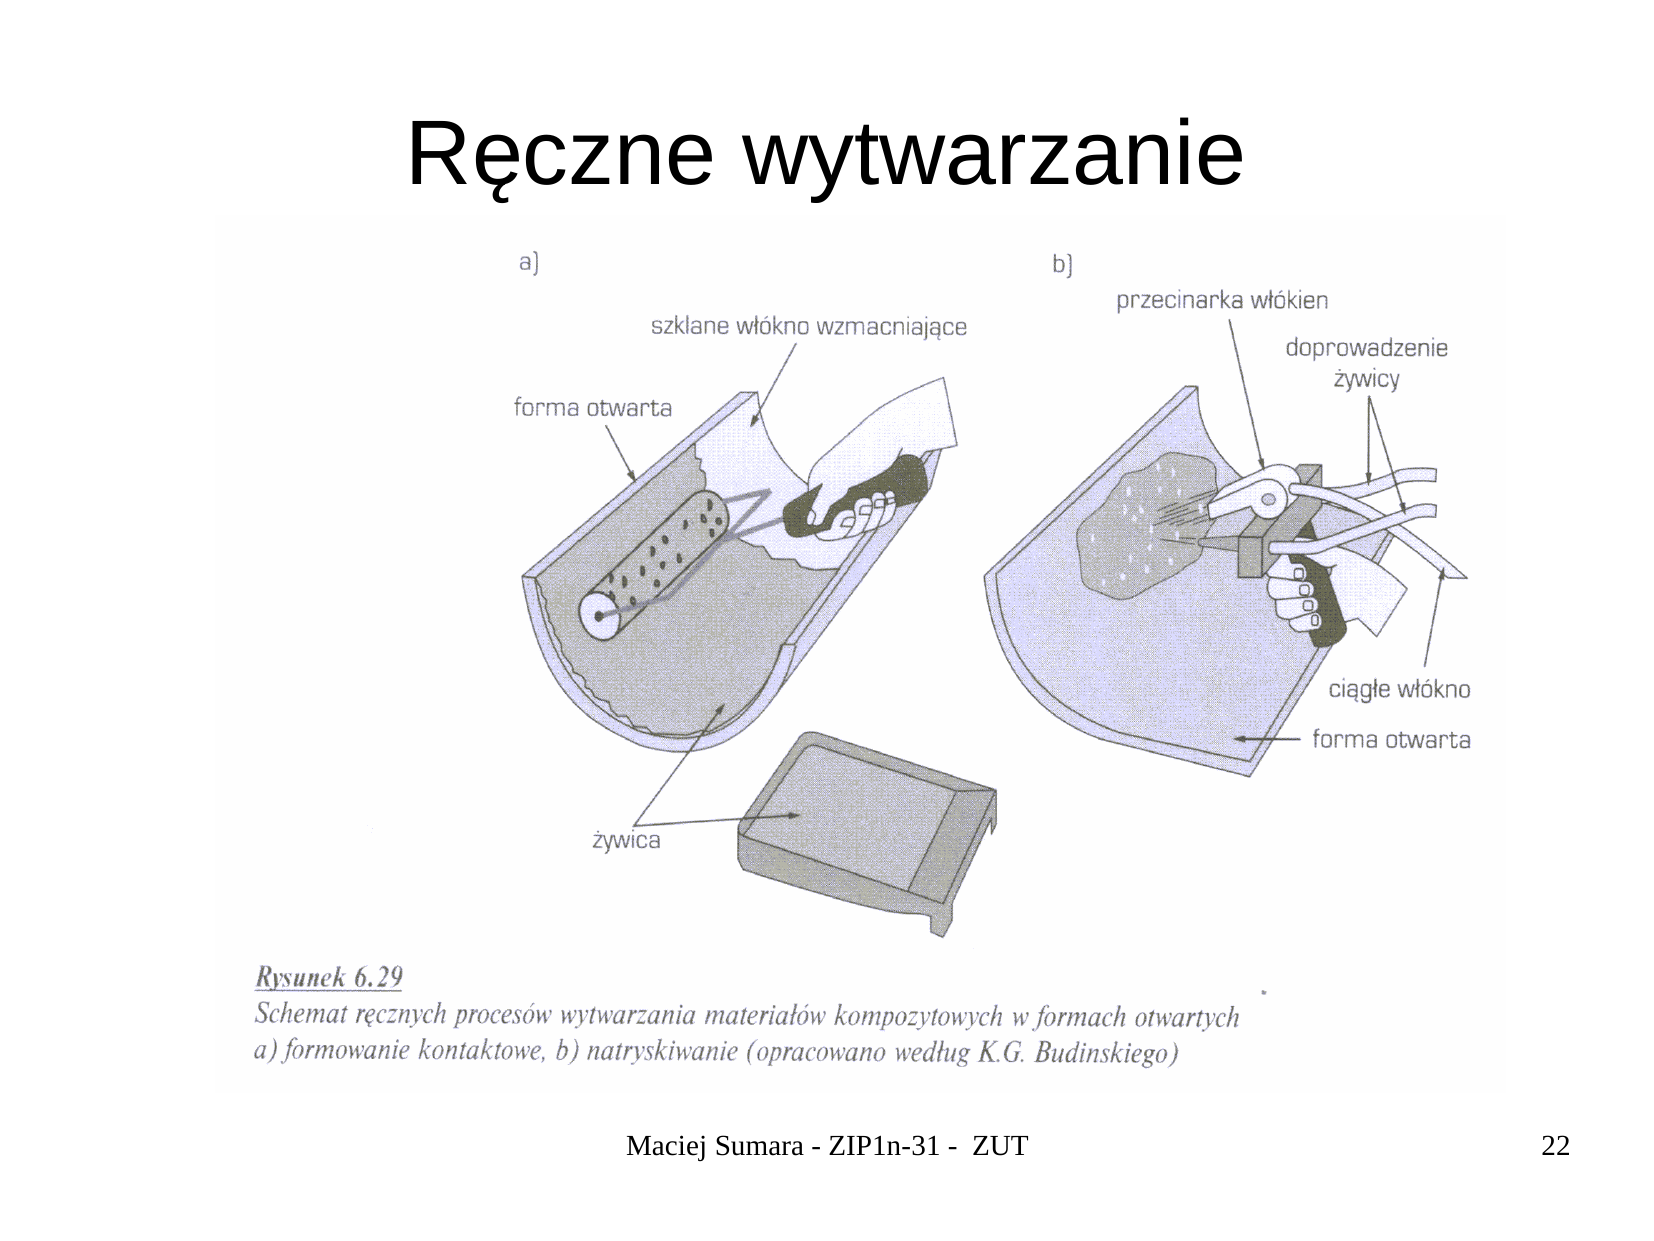

# Ręczne wytwarzanie
Maciej Sumara - ZIP1n-31 - ZUT
22